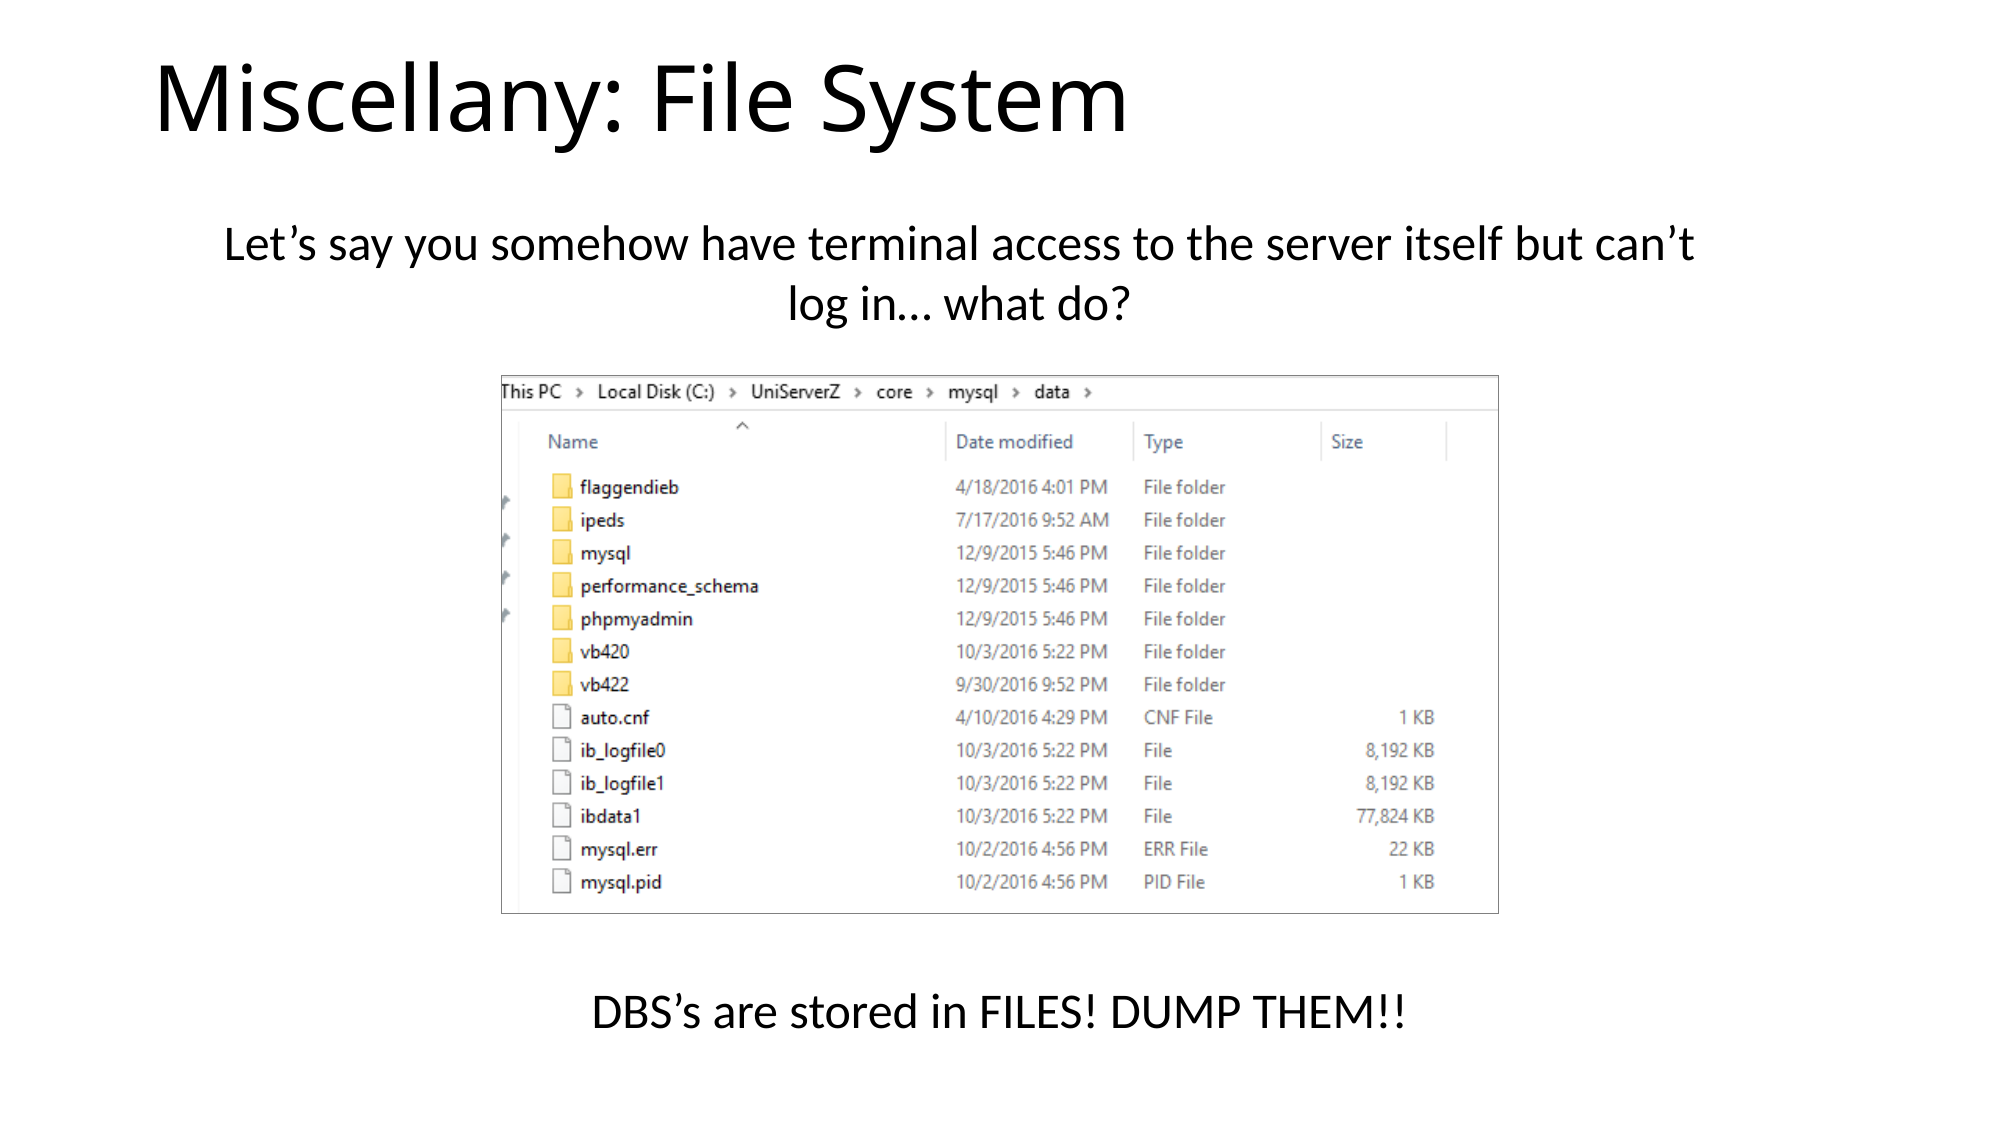

# Miscellany: File System
Let’s say you somehow have terminal access to the server itself but can’t log in… what do?
DBS’s are stored in FILES! DUMP THEM!!